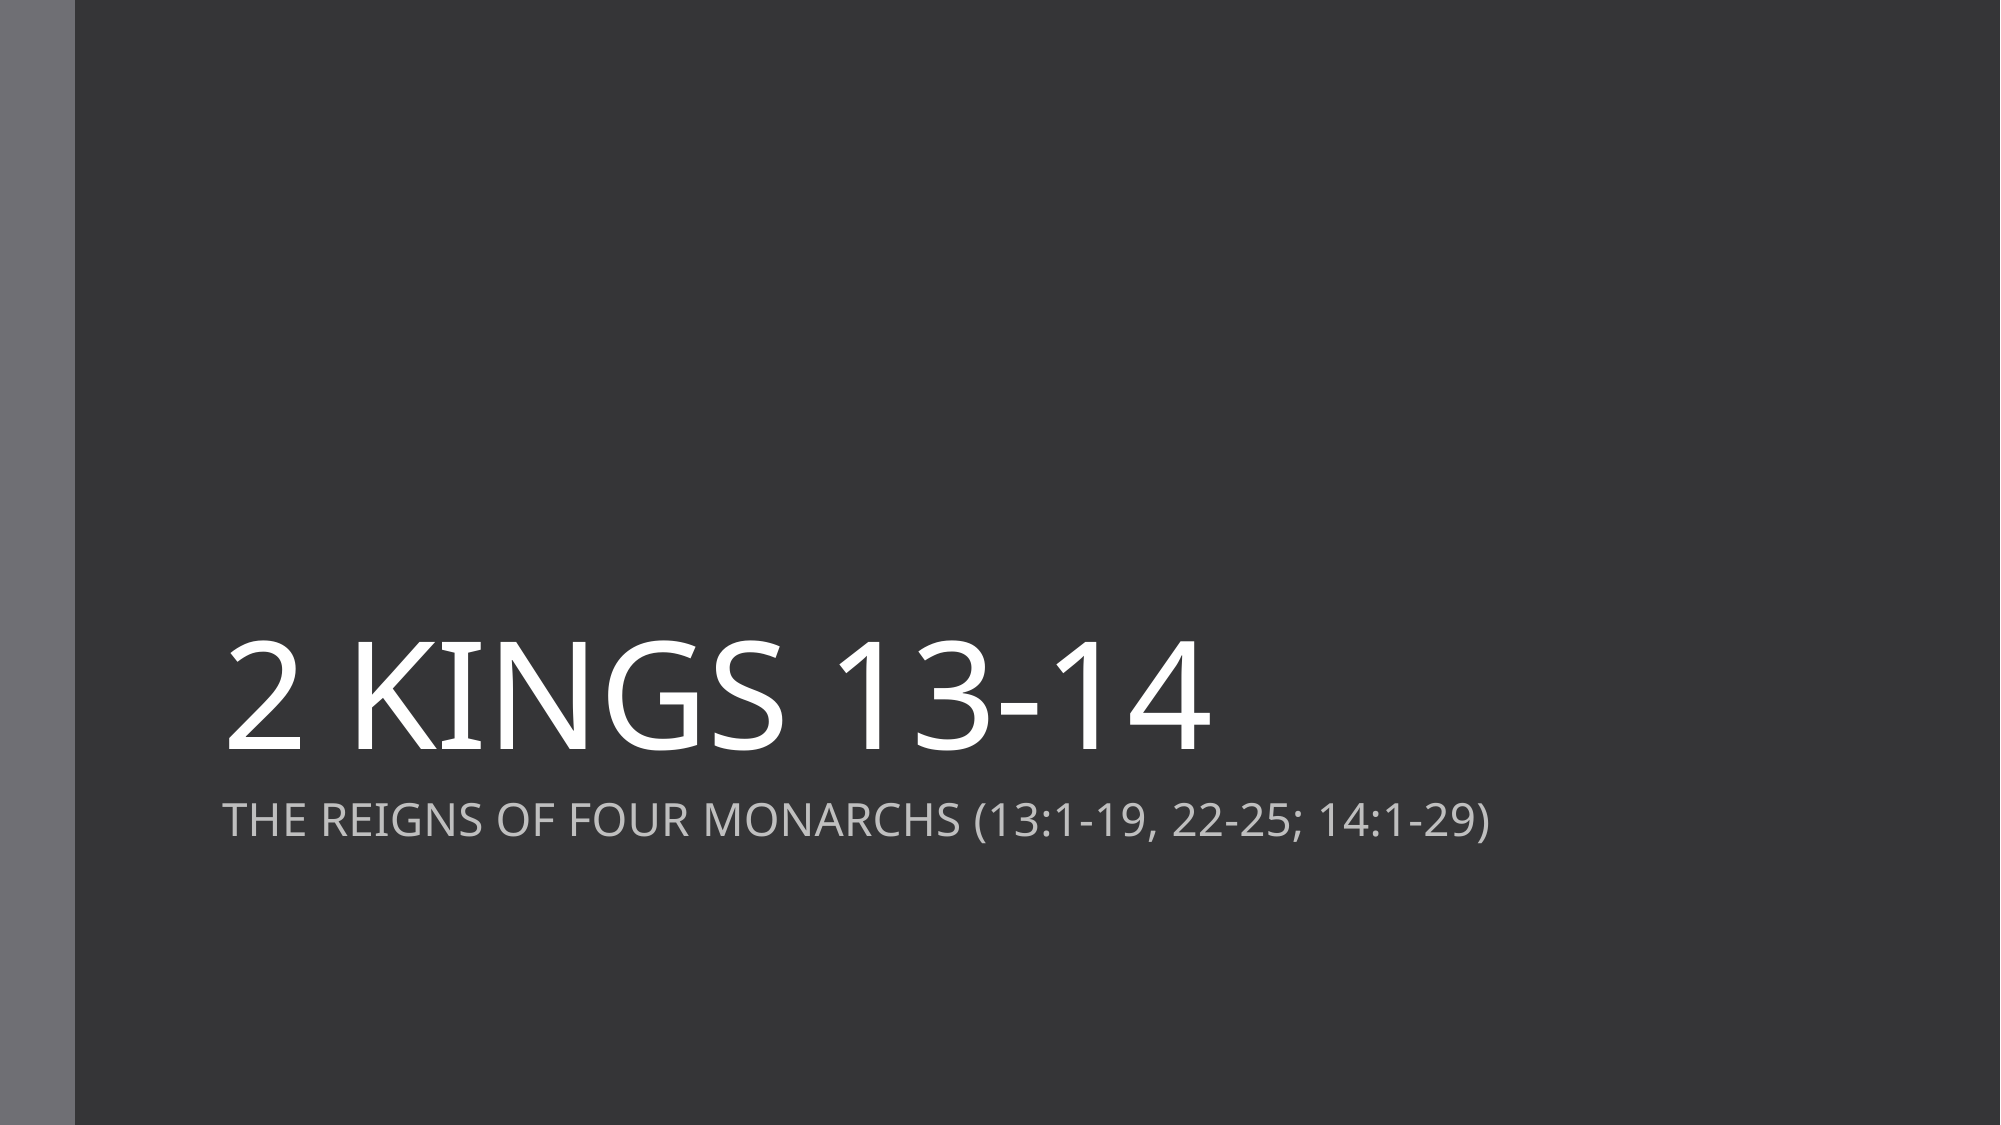

# 2 KINGS 13-14
THE REIGNS OF FOUR MONARCHS (13:1-19, 22-25; 14:1-29)